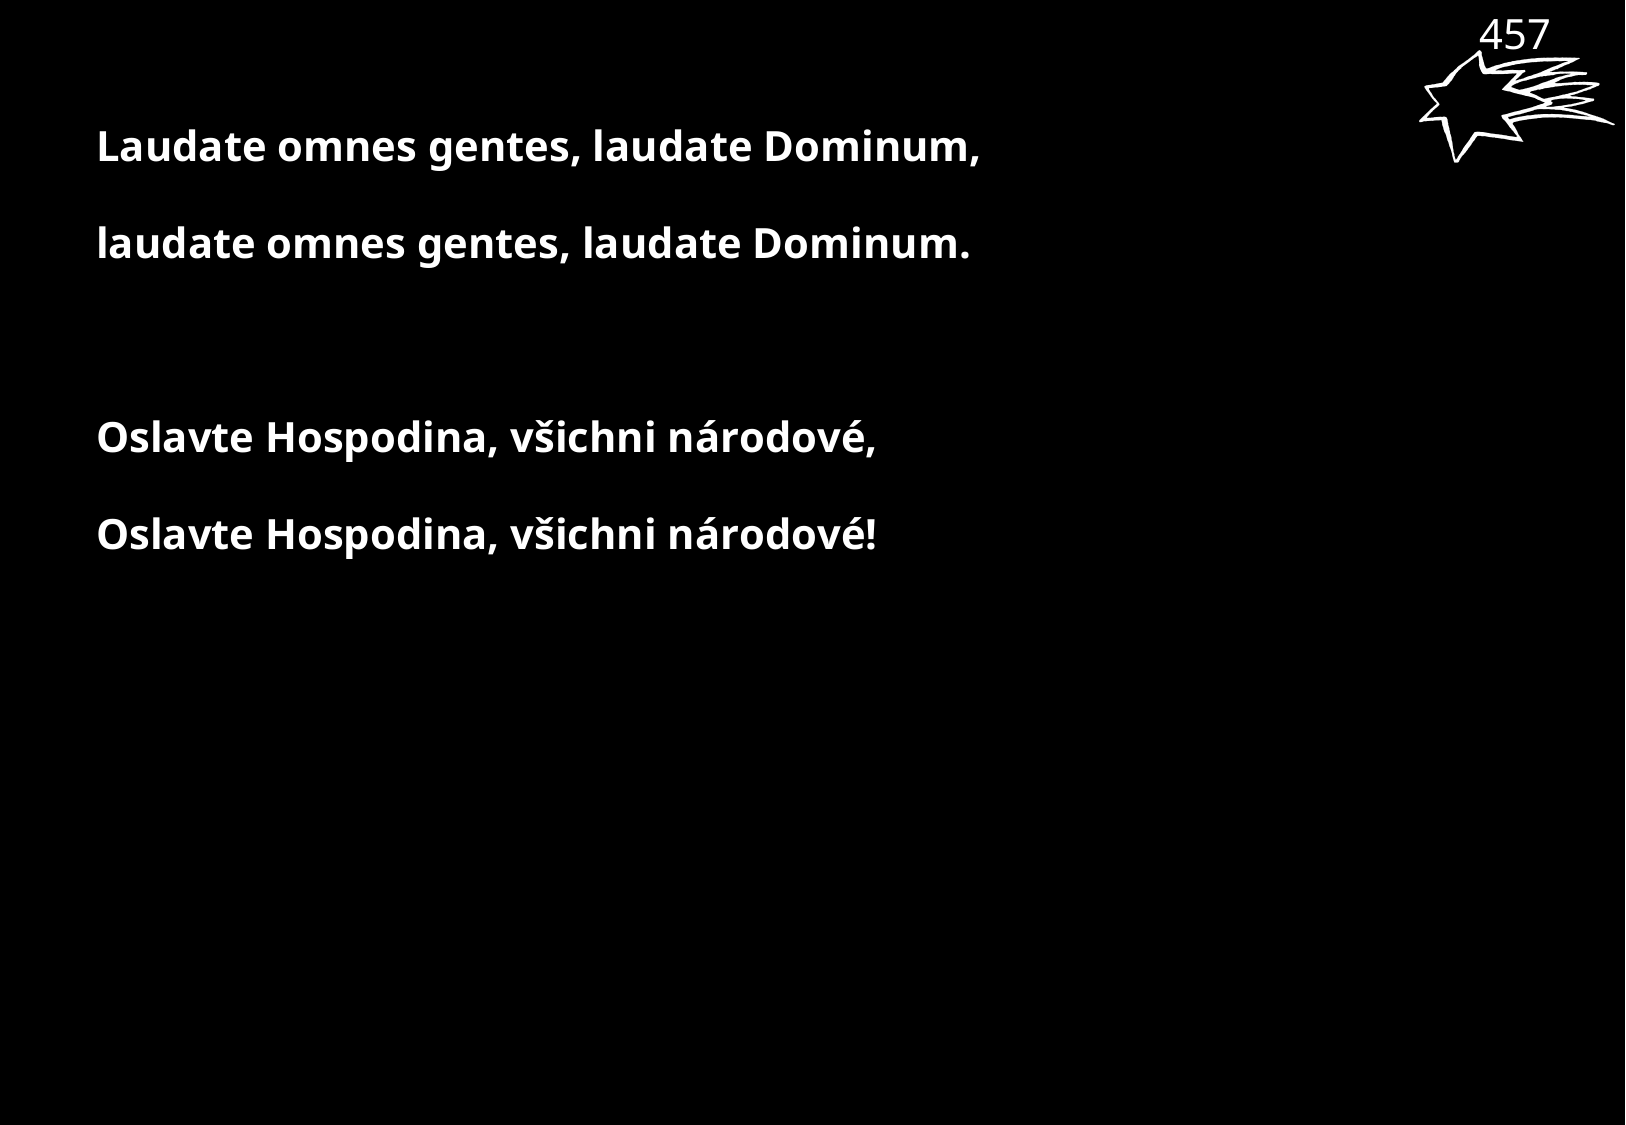

457
# Laudate omnes gentes, laudate Dominum,
laudate omnes gentes, laudate Dominum.
Oslavte Hospodina, všichni národové,
Oslavte Hospodina, všichni národové!